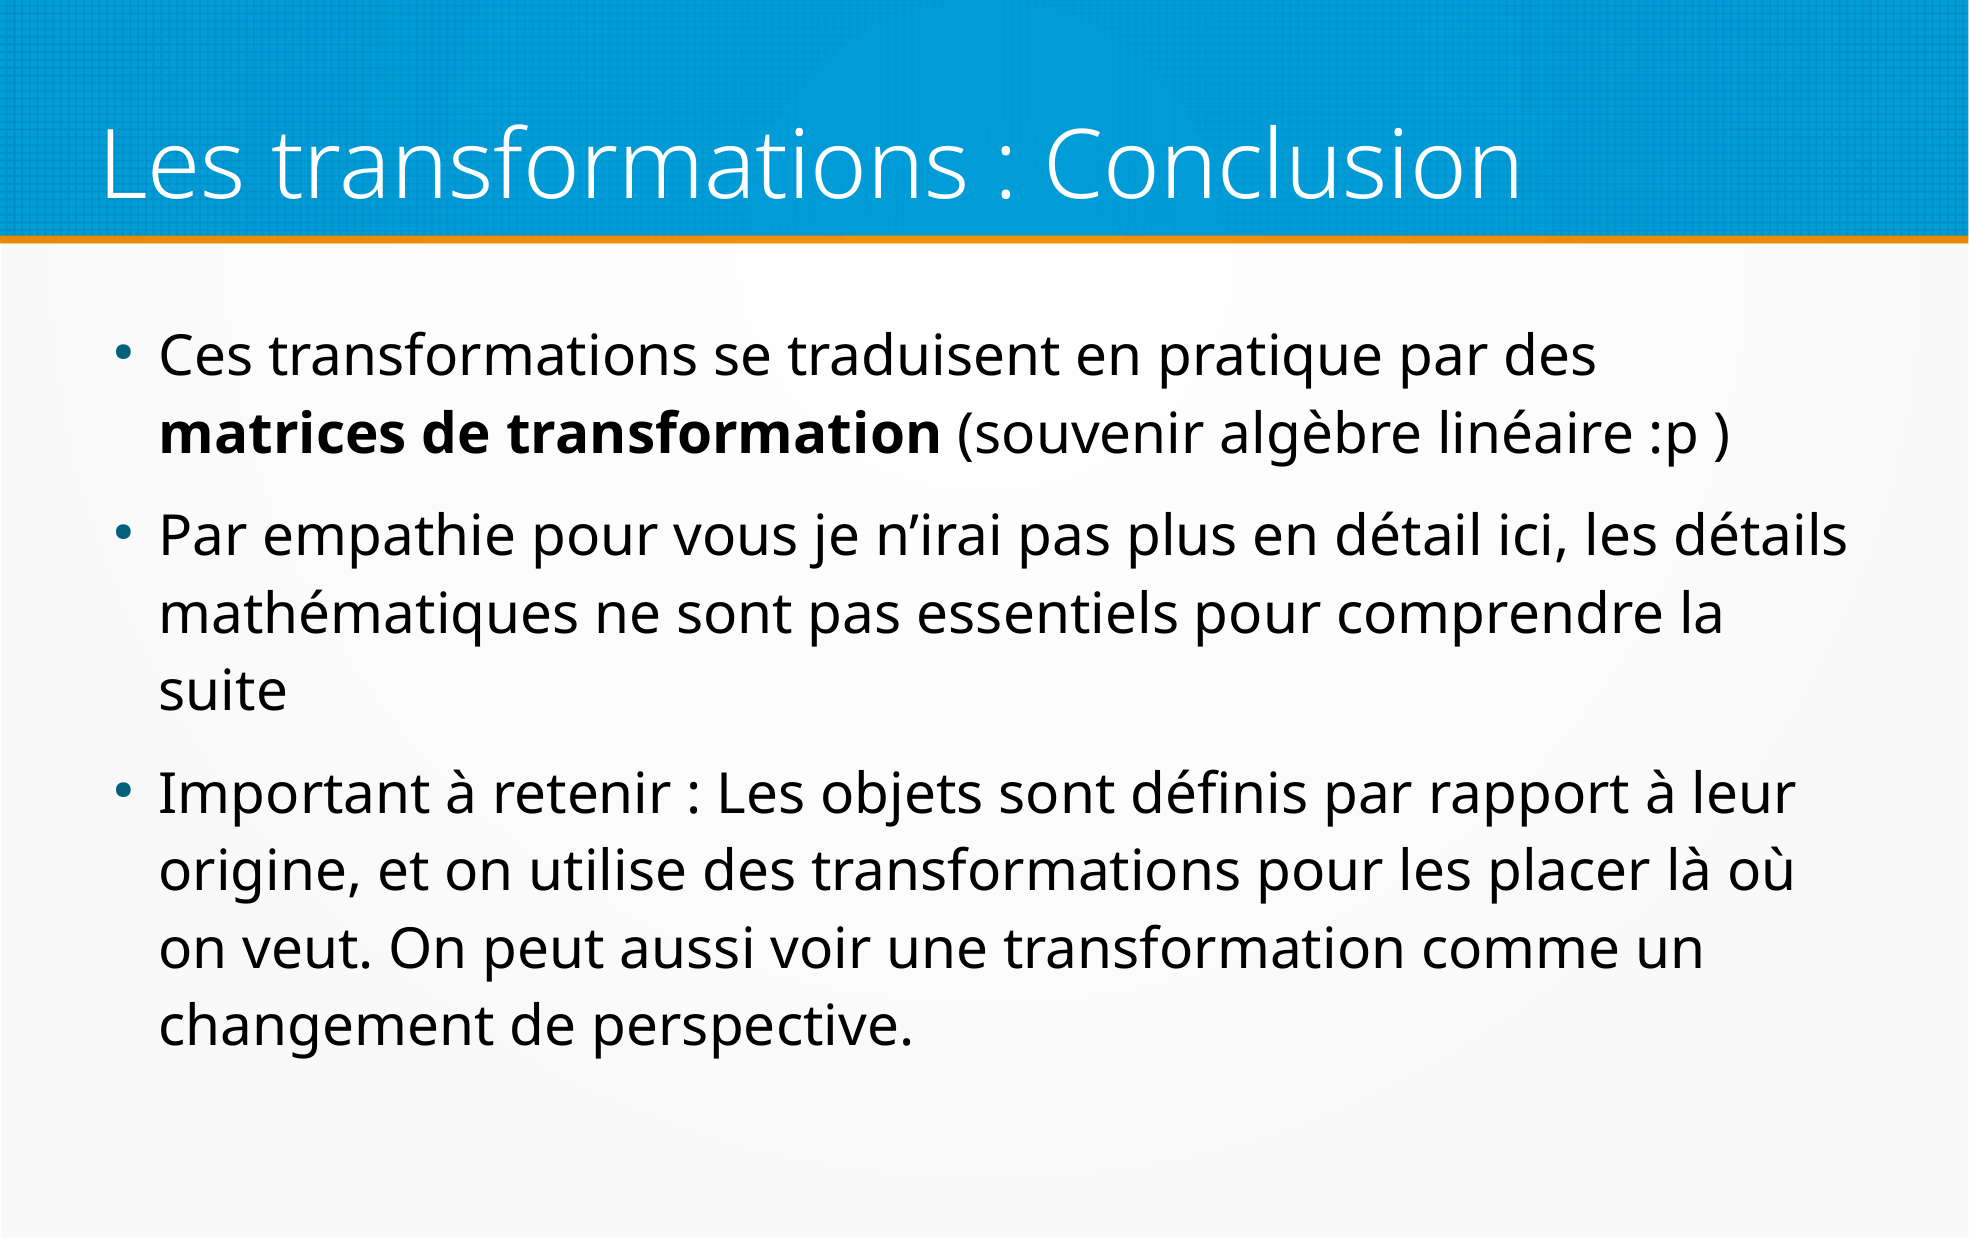

# Les transformations : Conclusion
Ces transformations se traduisent en pratique par des matrices de transformation (souvenir algèbre linéaire :p )
Par empathie pour vous je n’irai pas plus en détail ici, les détails mathématiques ne sont pas essentiels pour comprendre la suite
Important à retenir : Les objets sont définis par rapport à leur origine, et on utilise des transformations pour les placer là où on veut. On peut aussi voir une transformation comme un changement de perspective.